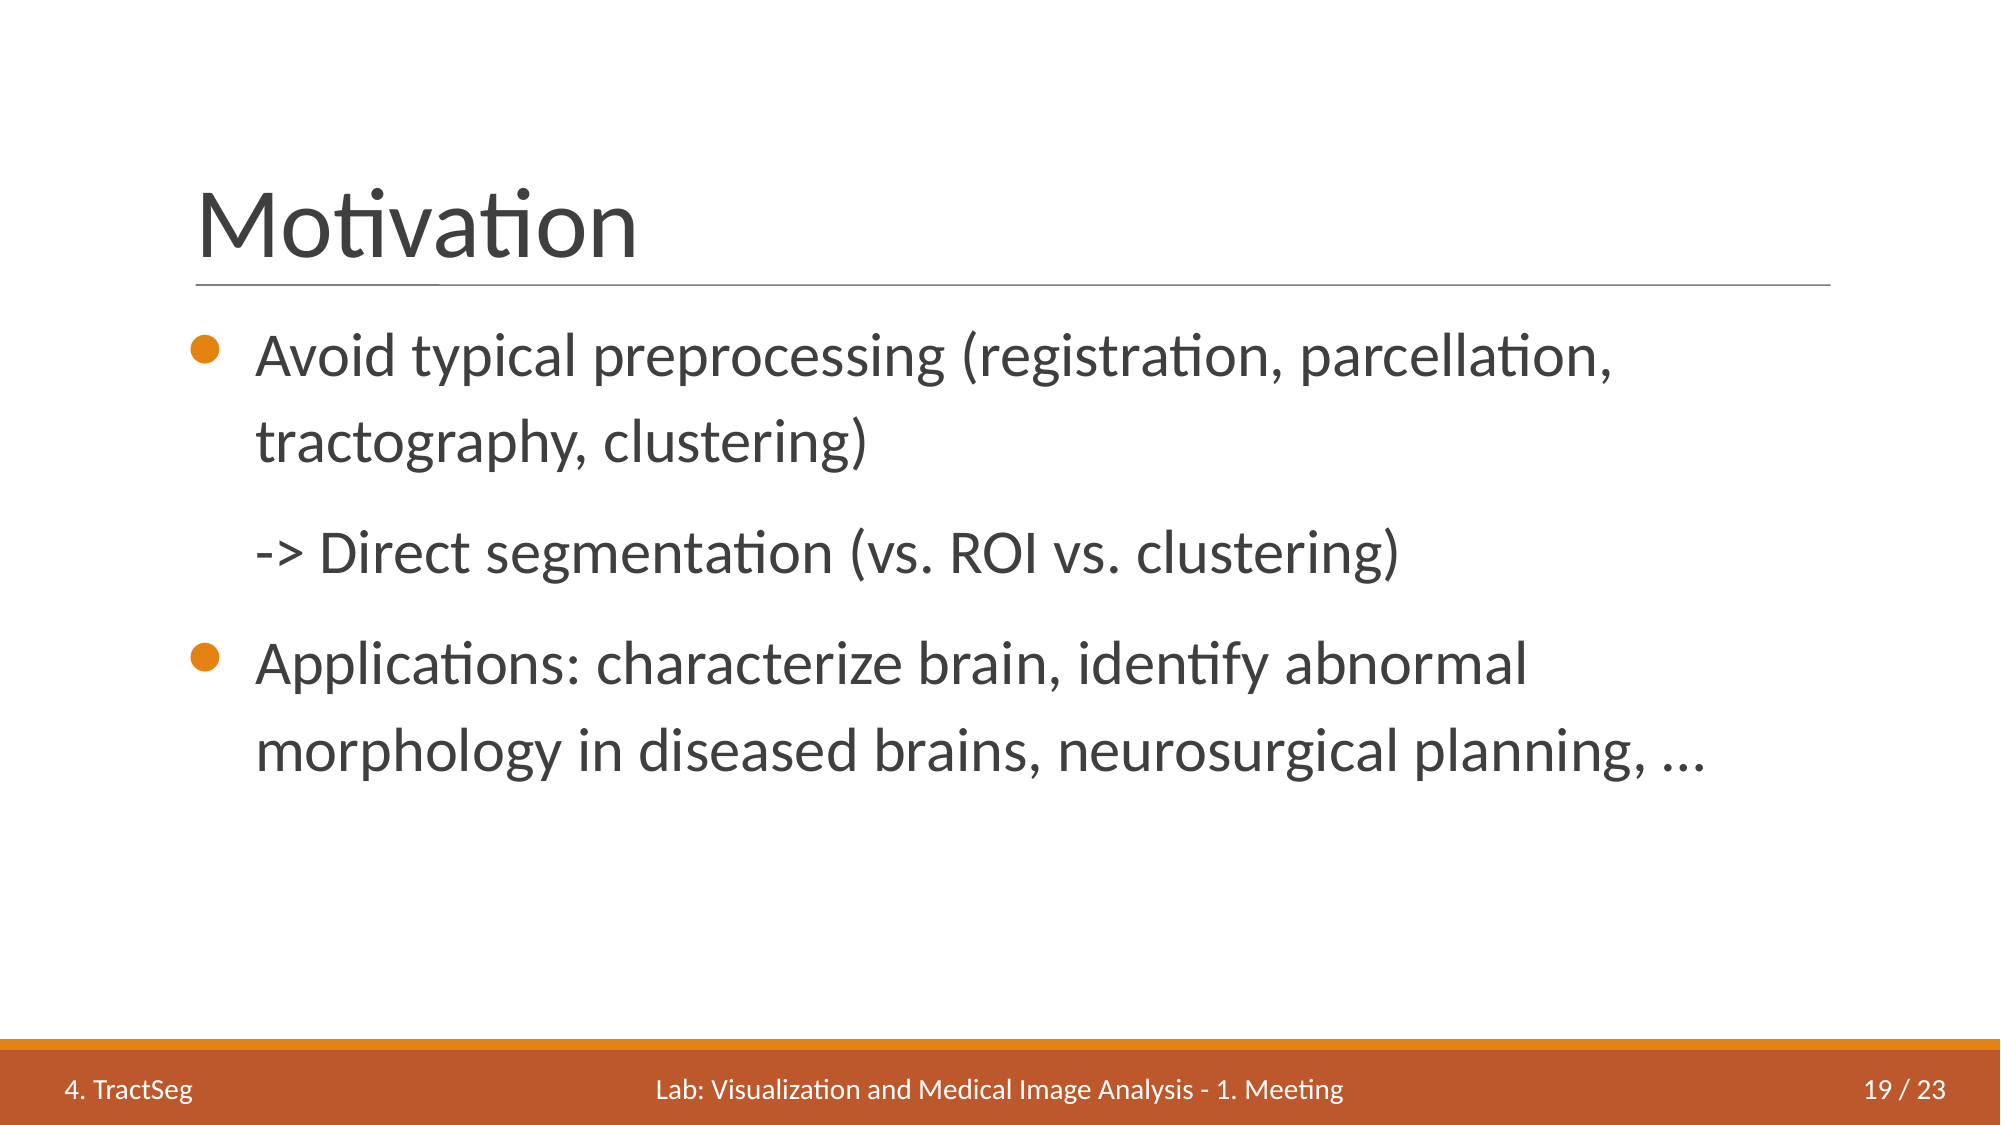

# Motivation
Avoid typical preprocessing (registration, parcellation, tractography, clustering)
-> Direct segmentation (vs. ROI vs. clustering)
Applications: characterize brain, identify abnormal morphology in diseased brains, neurosurgical planning, …
4. TractSeg
Lab: Visualization and Medical Image Analysis - 1. Meeting